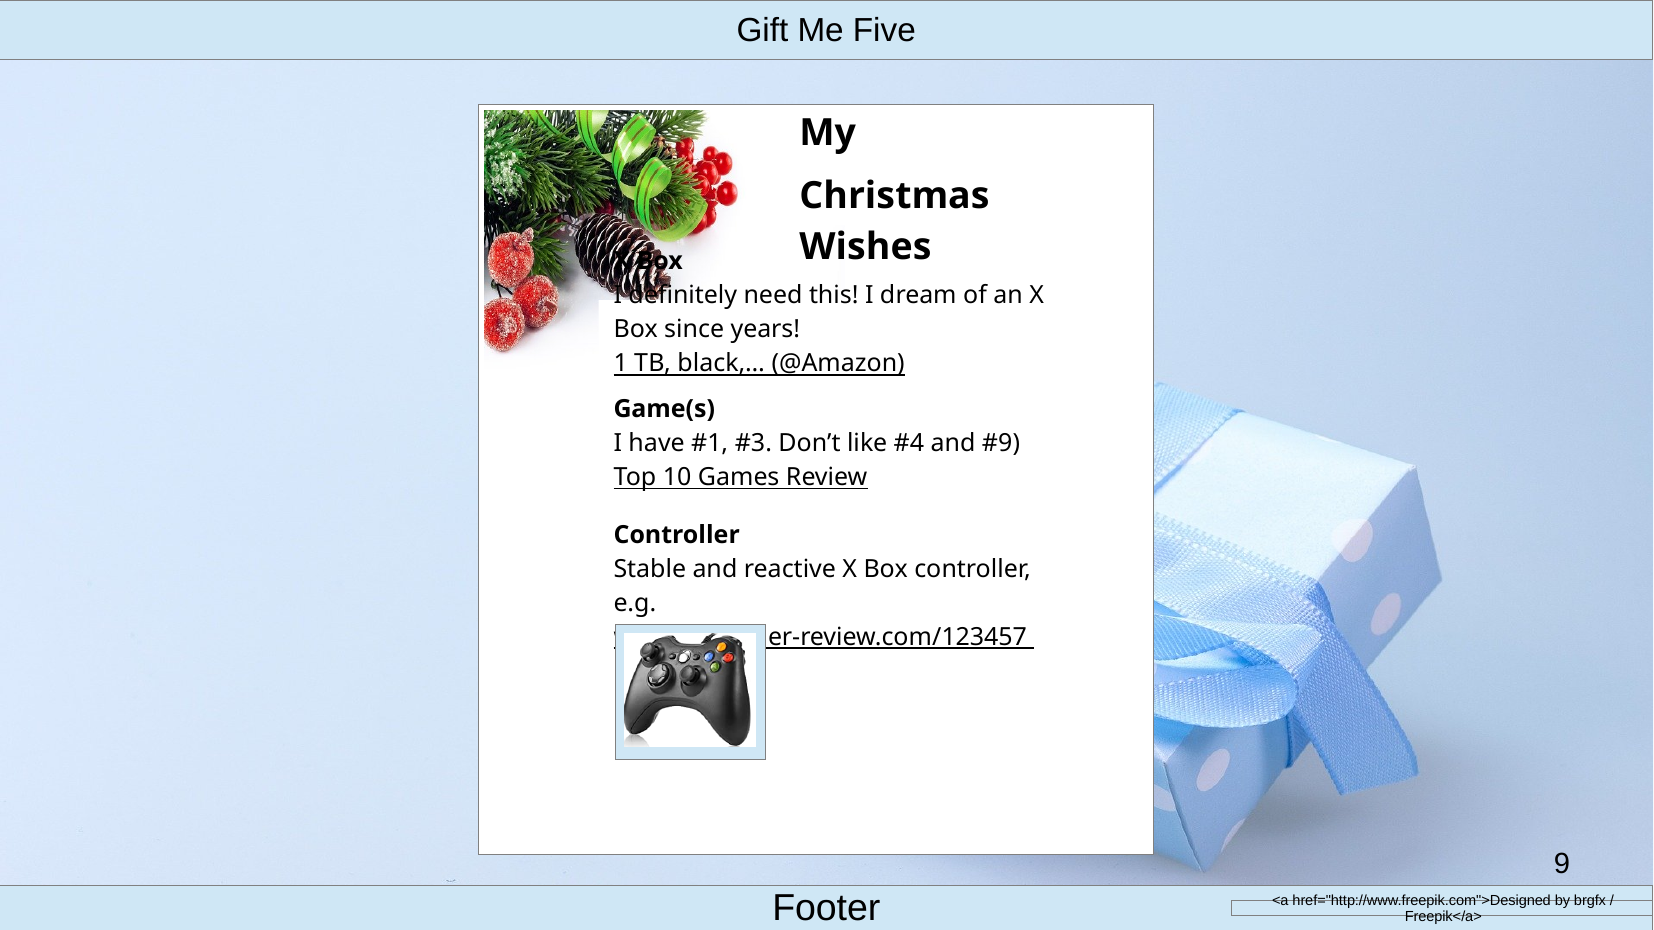

Gift Me Five
Friend’s Wishes Page
(Without Login) The user creating the wishlist can generate a URL he can send to his friends that just allows to view the wishlist. Nothing can be edited or modified.
My
Christmas Wishes
X Box
I definitely need this! I dream of an X Box since years!
1 TB, black,… (@Amazon)
Game(s)
I have #1, #3. Don’t like #4 and #9)
Top 10 Games Review
Controller
Stable and reactive X Box controller, e.g.
www.controller-review.com/123457
9
Footer
<a href="http://www.freepik.com">Designed by brgfx / Freepik</a>